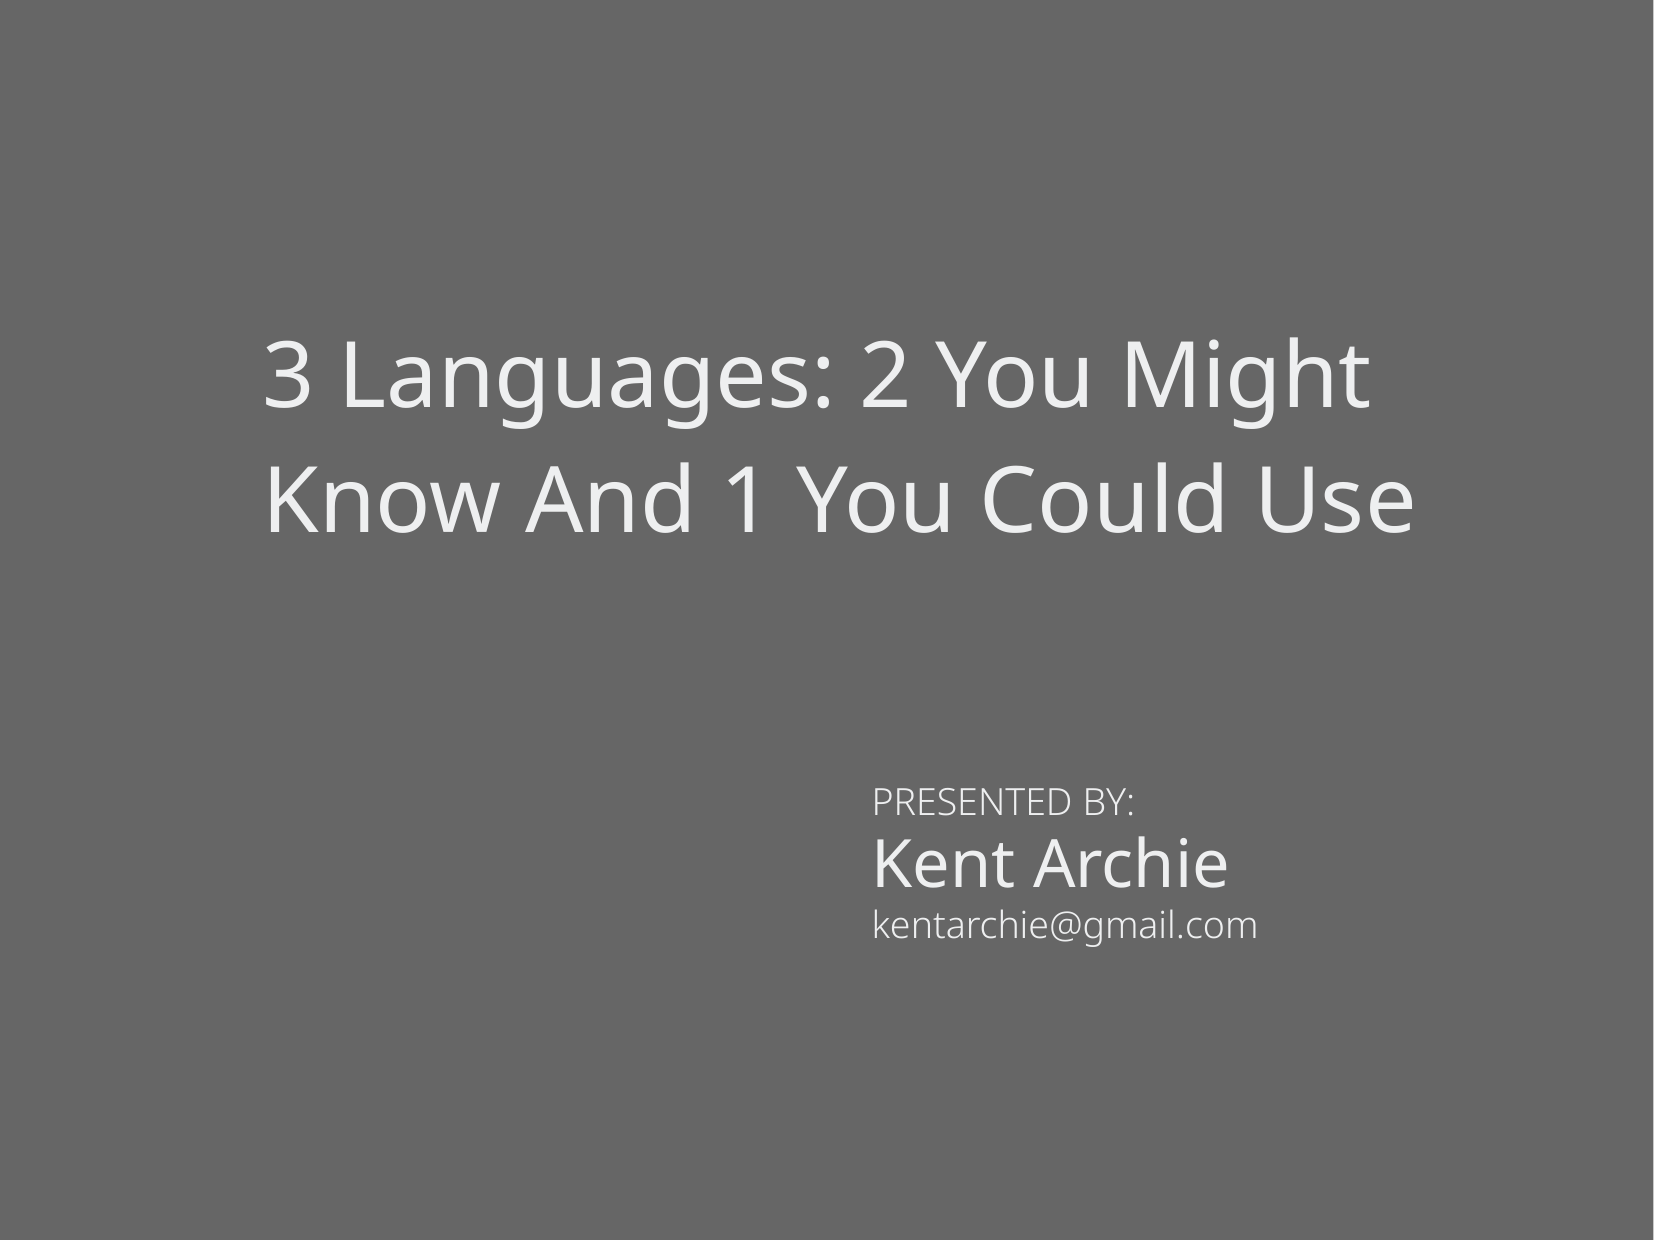

# 3 Languages: 2 You Might Know And 1 You Could Use
PRESENTED BY:
Kent Archie
kentarchie@gmail.com